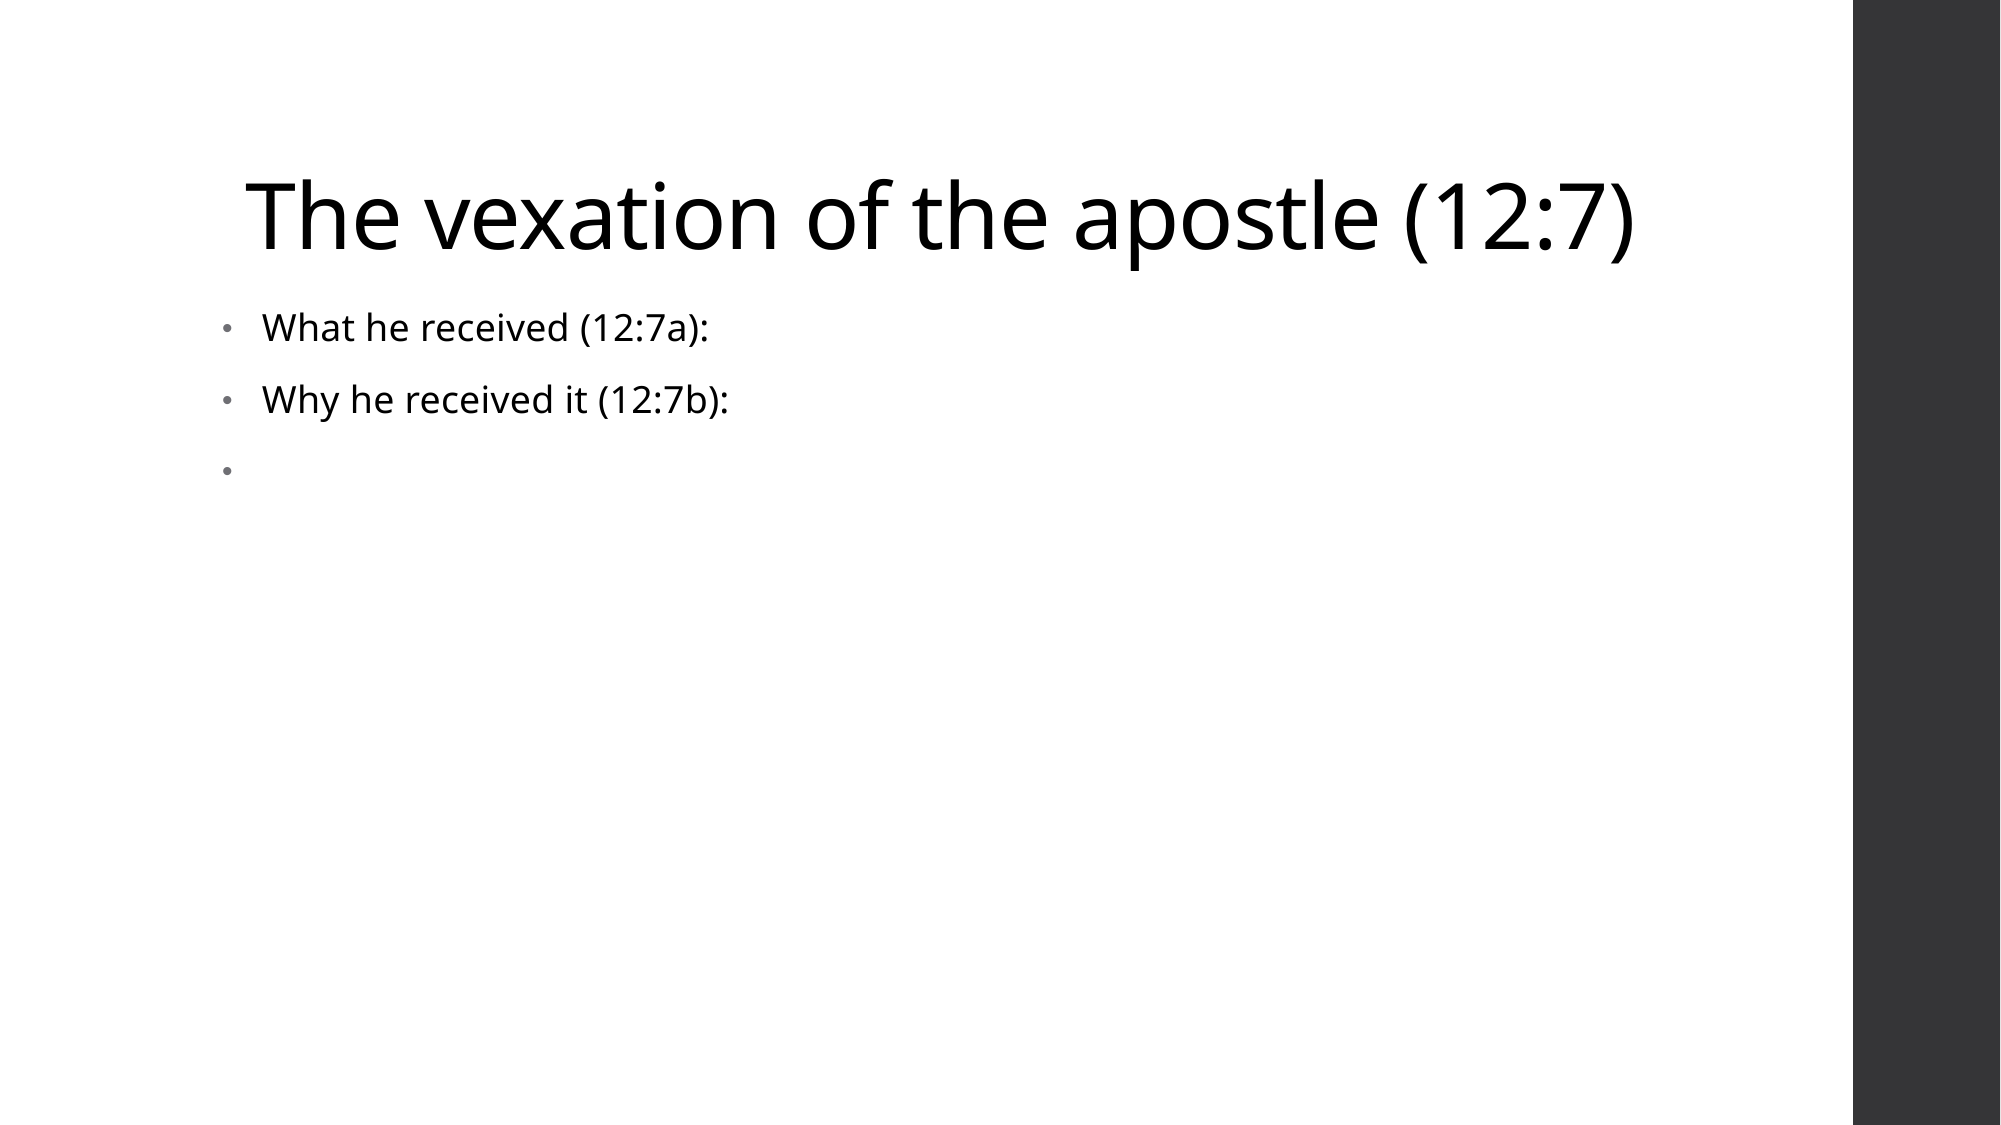

# The vexation of the apostle (12:7)
 What he received (12:7a):
 Why he received it (12:7b):